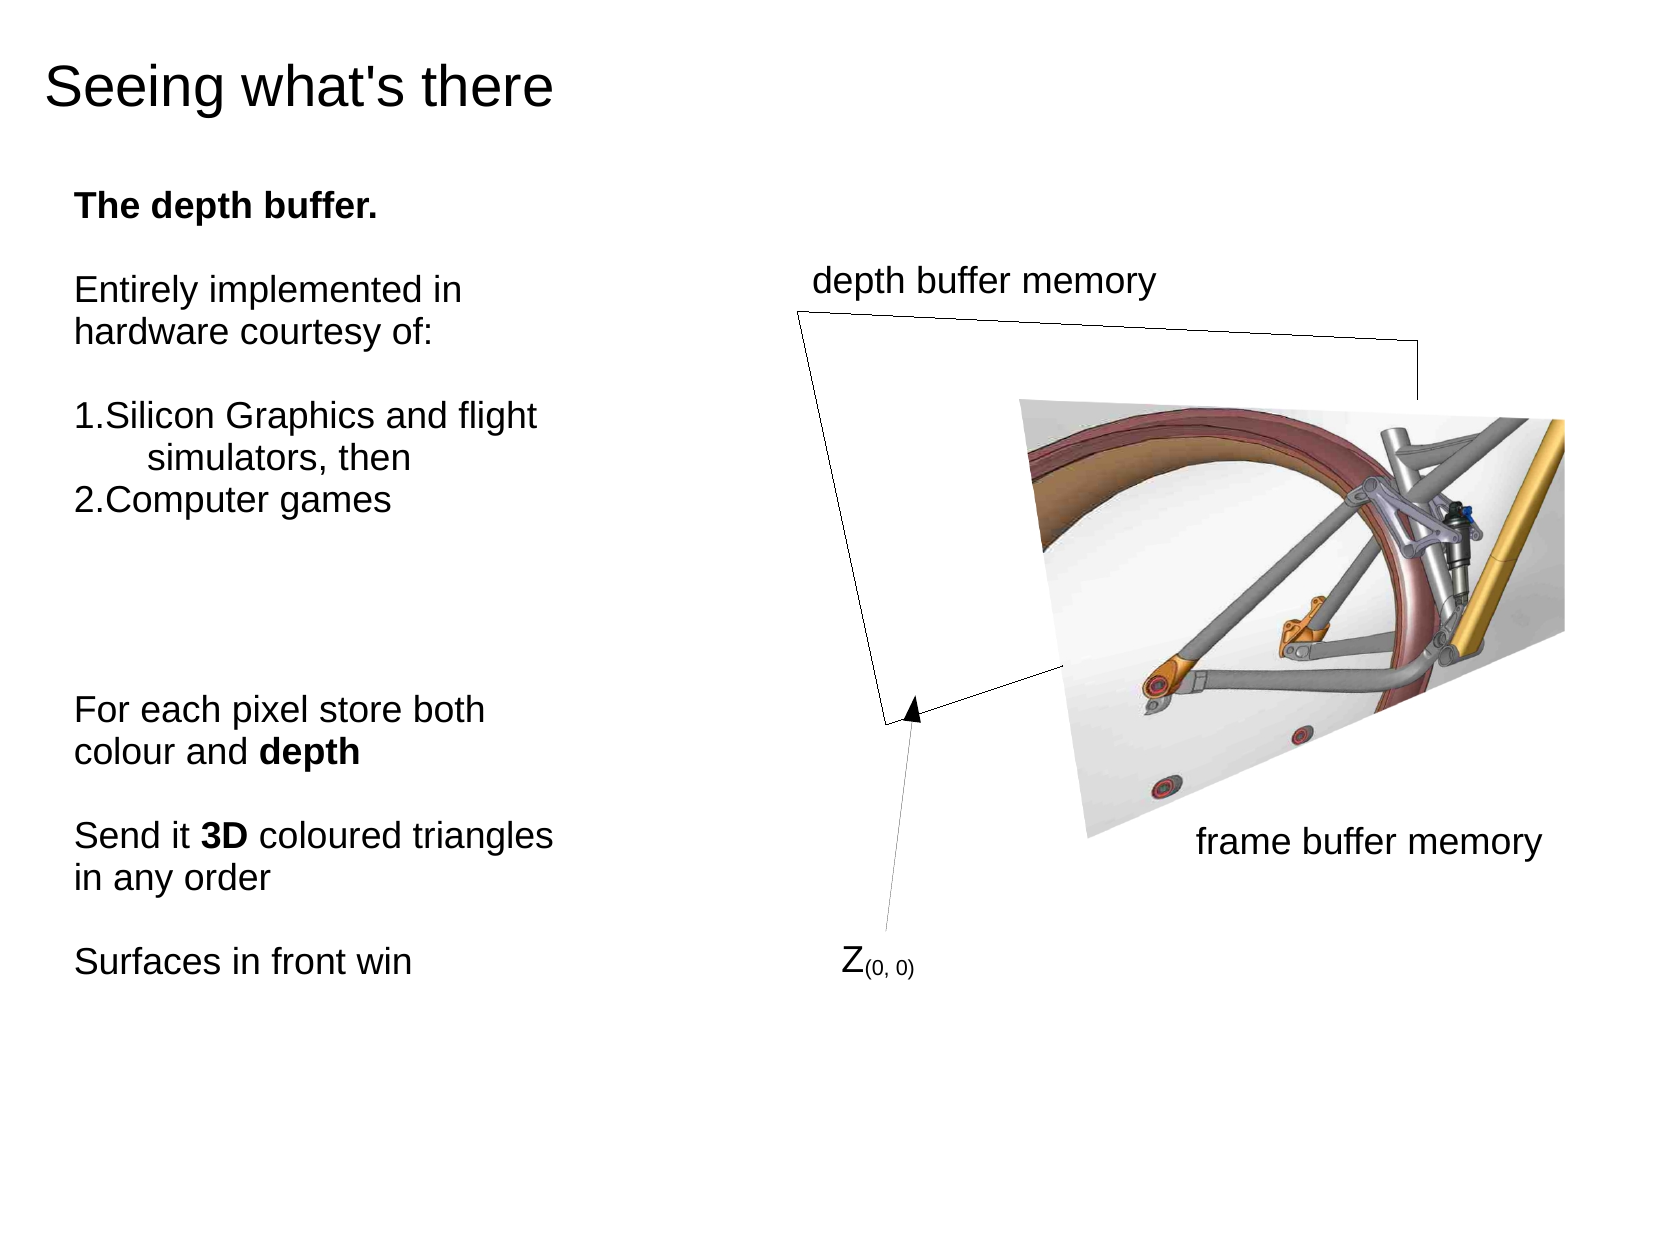

Seeing what's there
The depth buffer.
Entirely implemented in hardware courtesy of:
Silicon Graphics and flight
 simulators, then
Computer games
For each pixel store both colour and depth
Send it 3D coloured triangles in any order
Surfaces in front win
depth buffer memory
frame buffer memory
Z(0, 0)